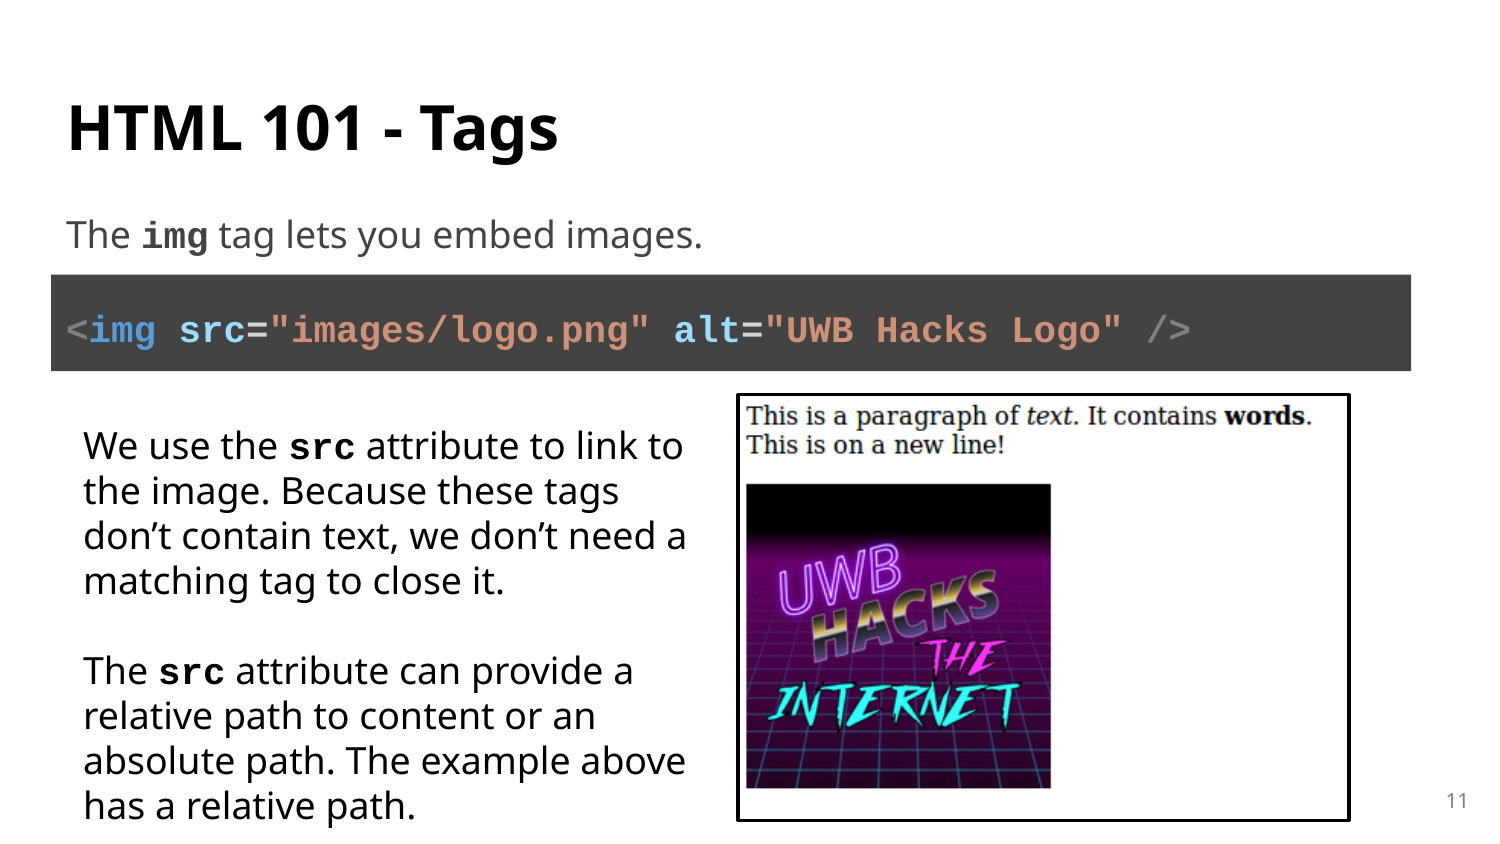

# HTML 101 - Tags
The img tag lets you embed images.
<img src="images/logo.png" alt="UWB Hacks Logo" />
We use the src attribute to link to the image. Because these tags don’t contain text, we don’t need a matching tag to close it.
The src attribute can provide a relative path to content or an absolute path. The example above has a relative path.